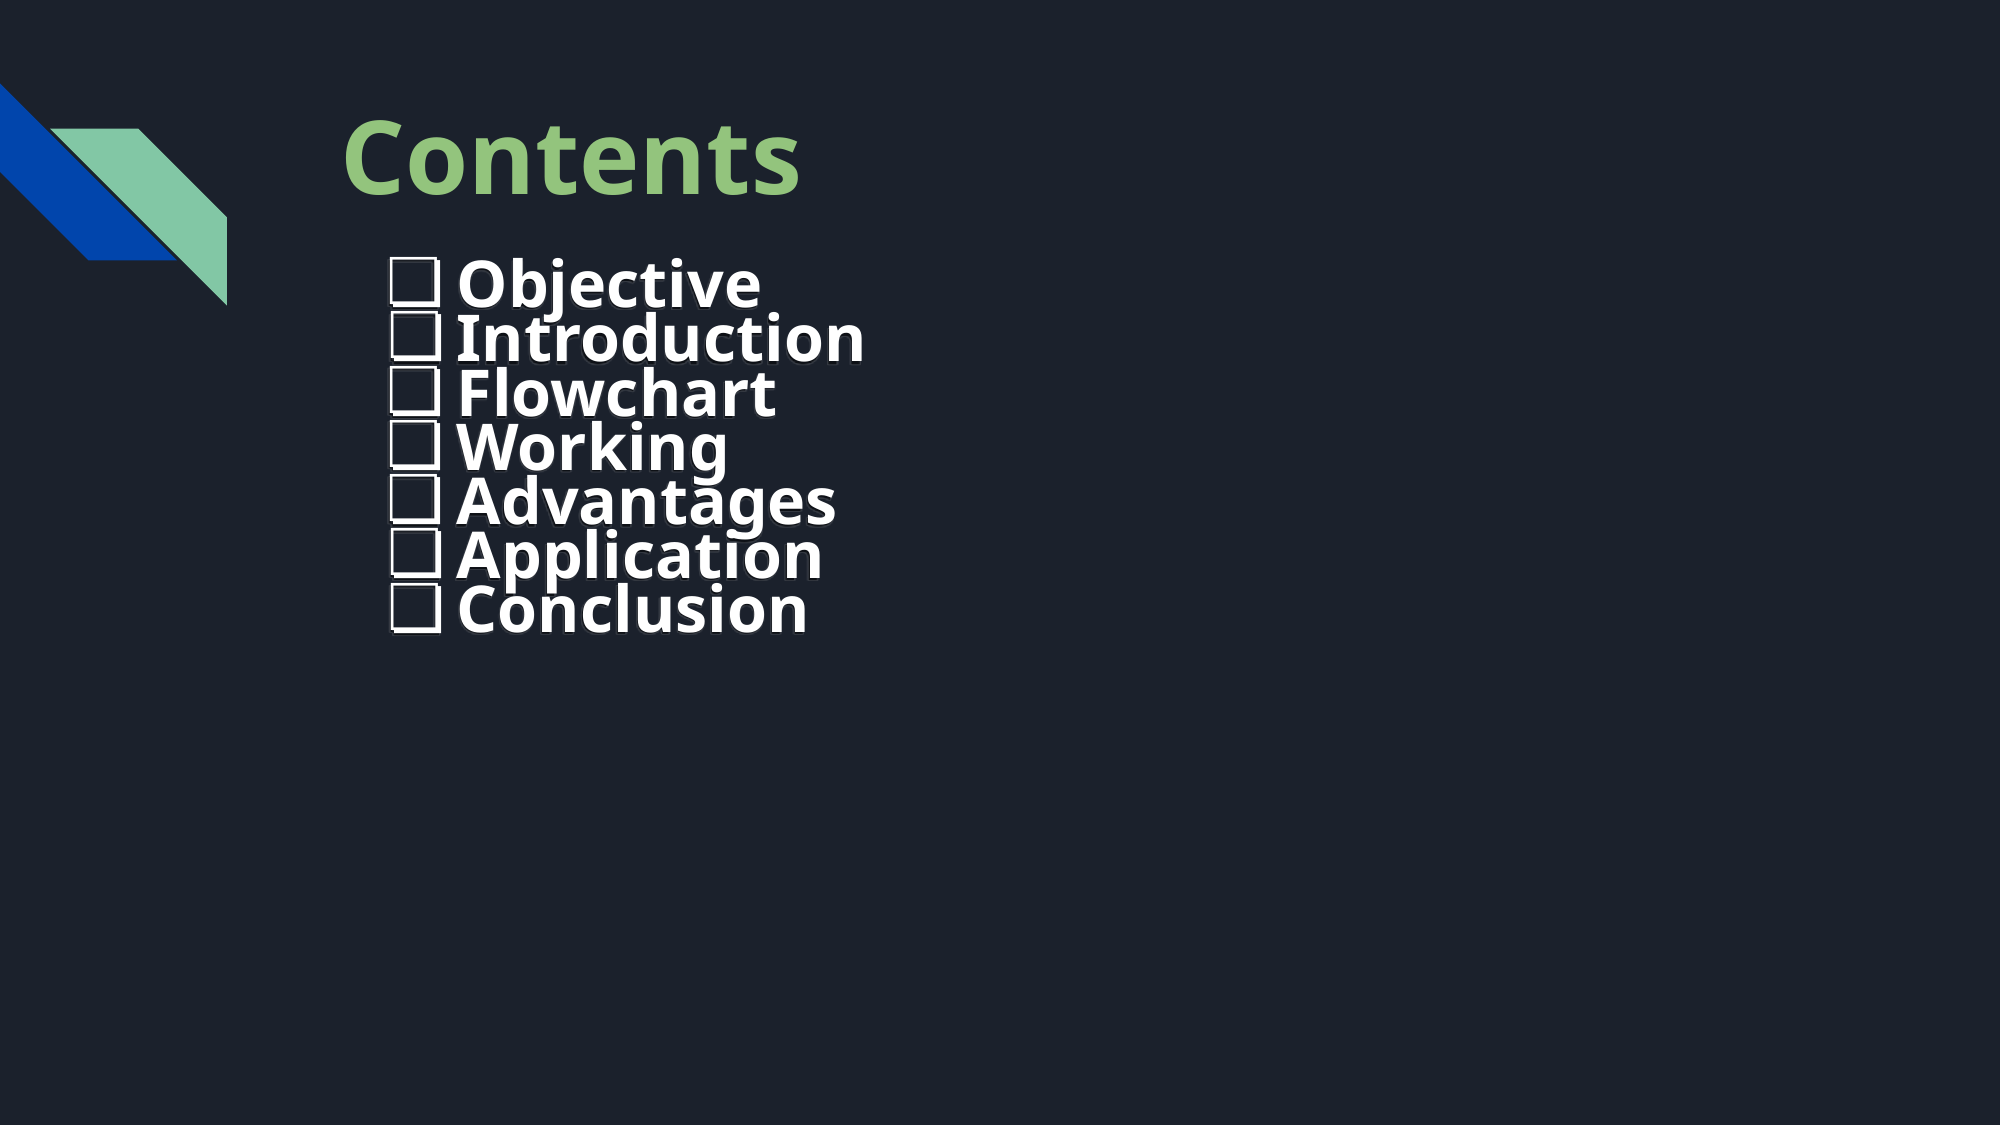

# Contents
Objective
Introduction
Flowchart
Working
Advantages
Application
Conclusion